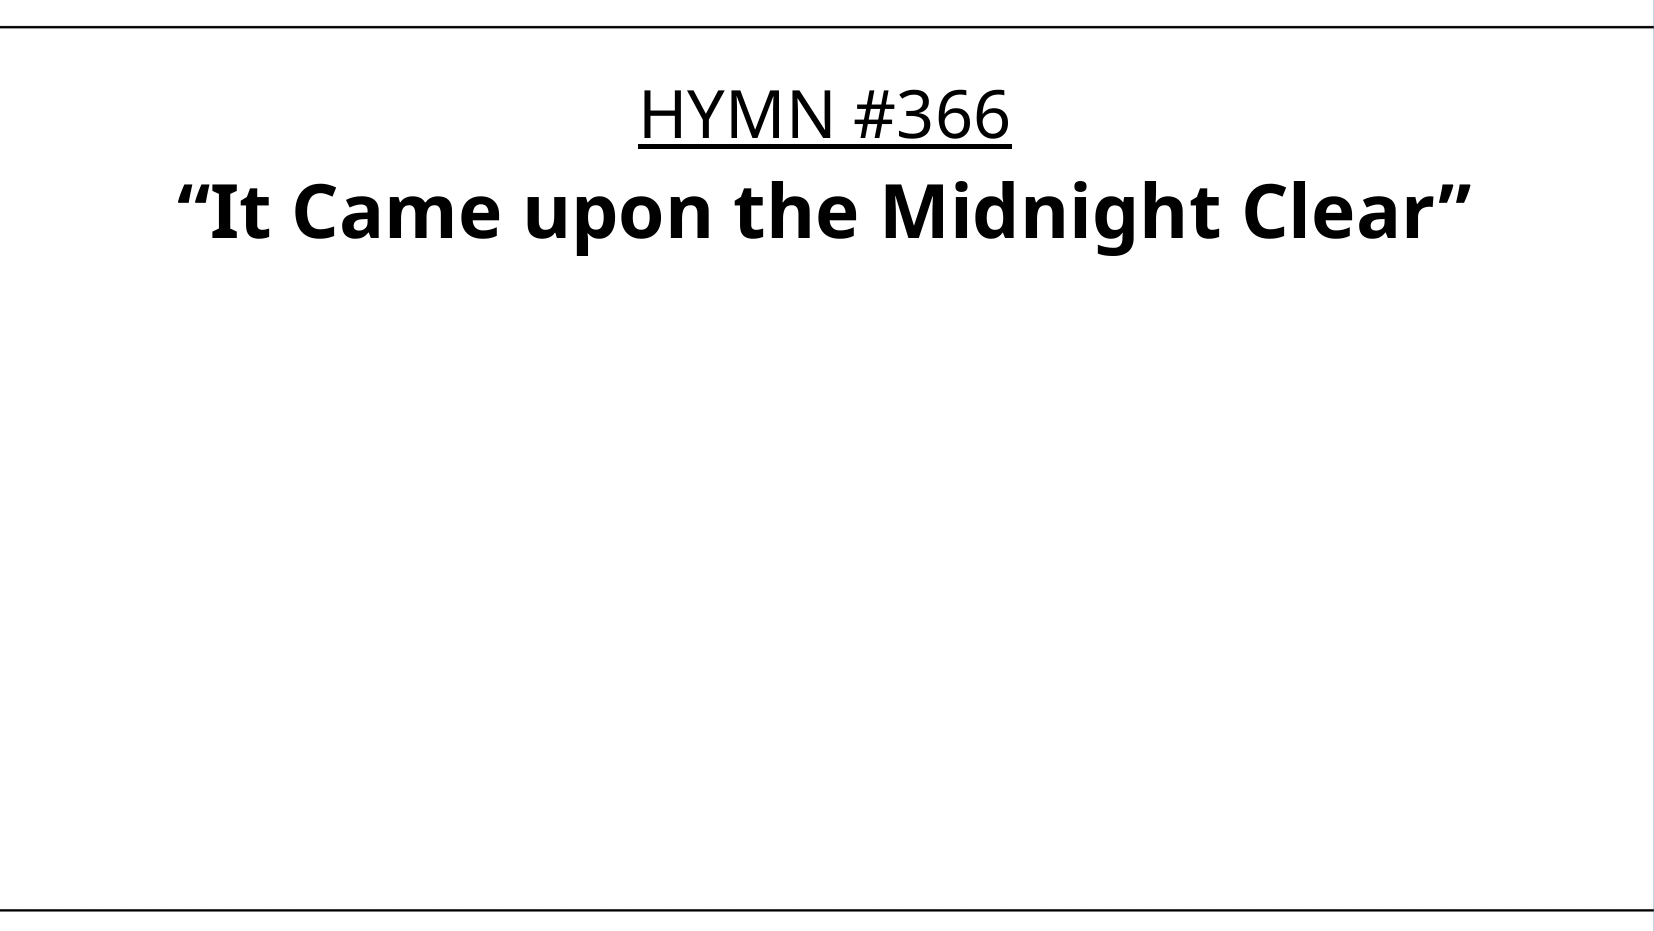

HYMN #366
“It Came upon the Midnight Clear”